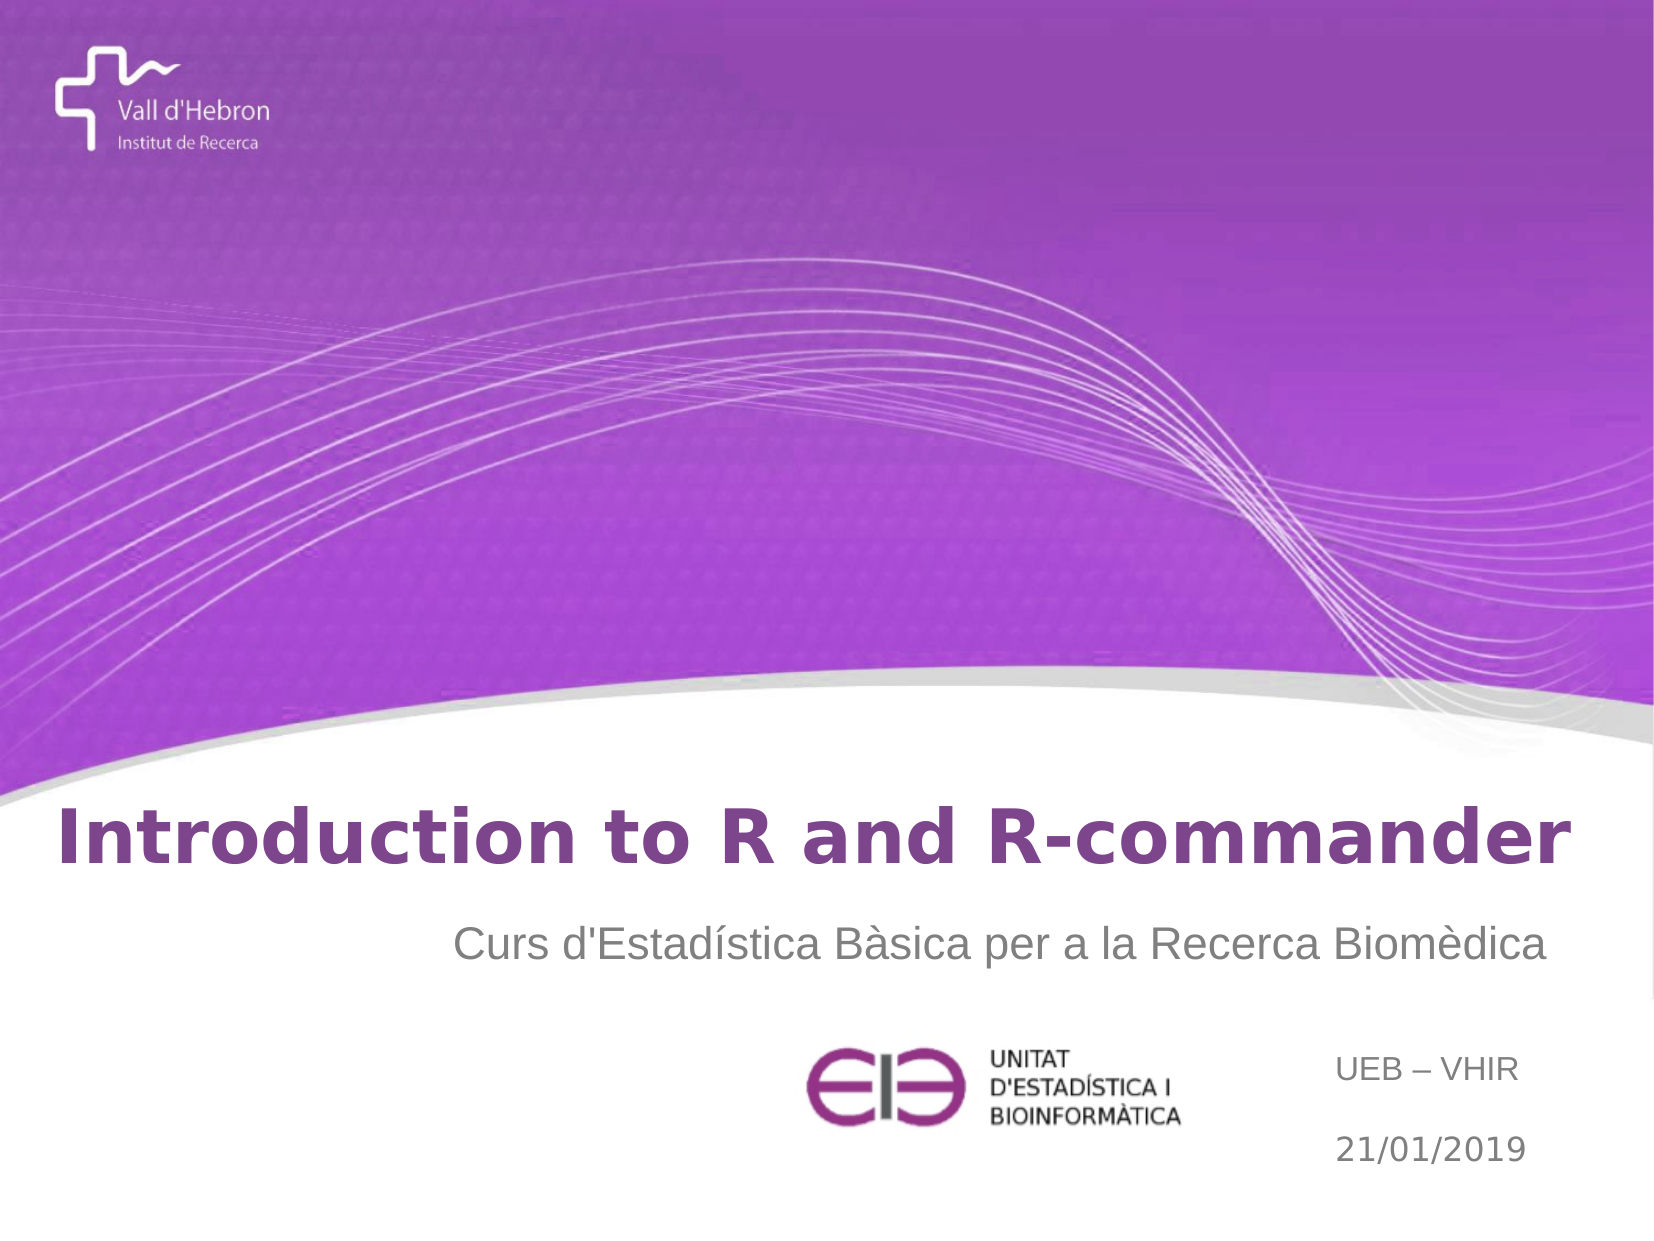

Introduction to R and R-commander
Curs d'Estadística Bàsica per a la Recerca Biomèdica
UEB – VHIR
21/01/2019